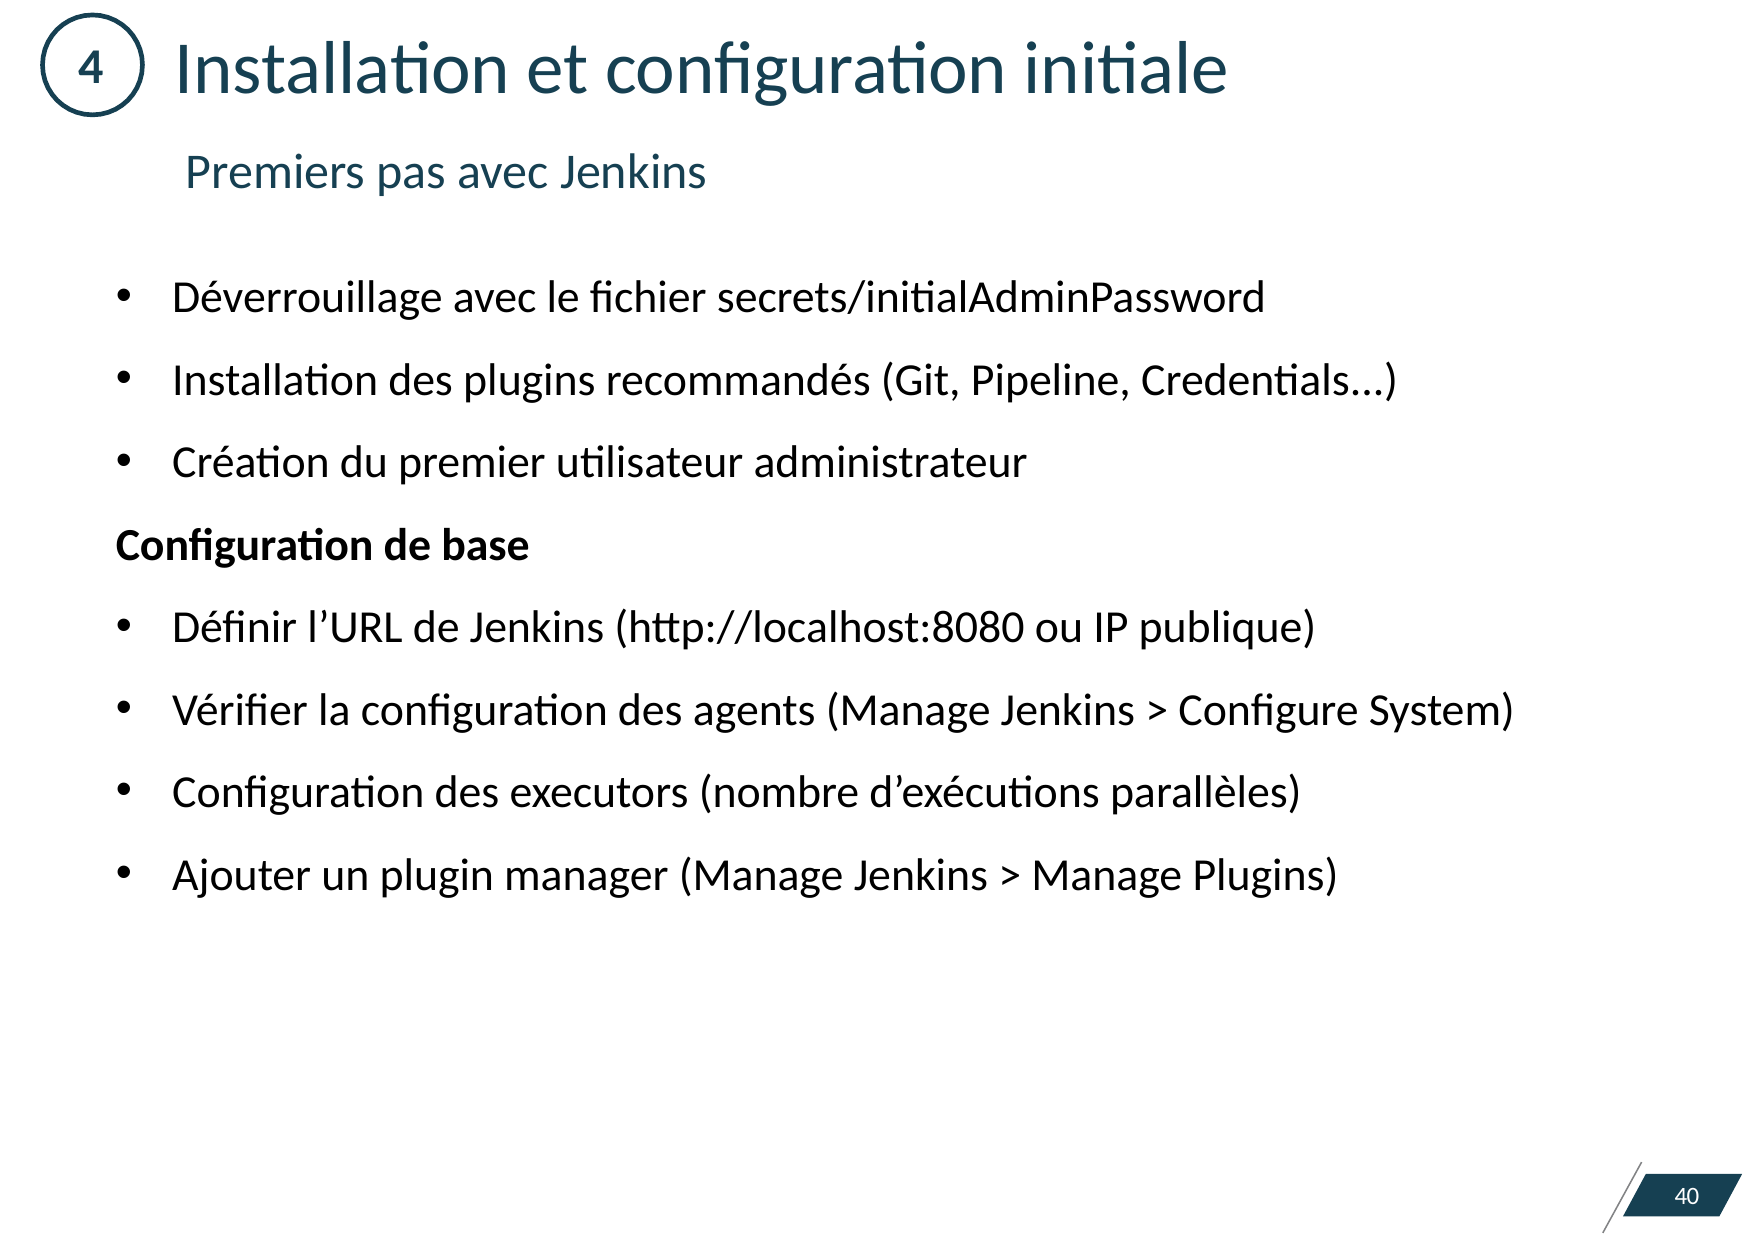

# Installation et configuration initiale
4
Premiers pas avec Jenkins
Déverrouillage avec le fichier secrets/initialAdminPassword
Installation des plugins recommandés (Git, Pipeline, Credentials...)
Création du premier utilisateur administrateur
Configuration de base
Définir l’URL de Jenkins (http://localhost:8080 ou IP publique)
Vérifier la configuration des agents (Manage Jenkins > Configure System)
Configuration des executors (nombre d’exécutions parallèles)
Ajouter un plugin manager (Manage Jenkins > Manage Plugins)